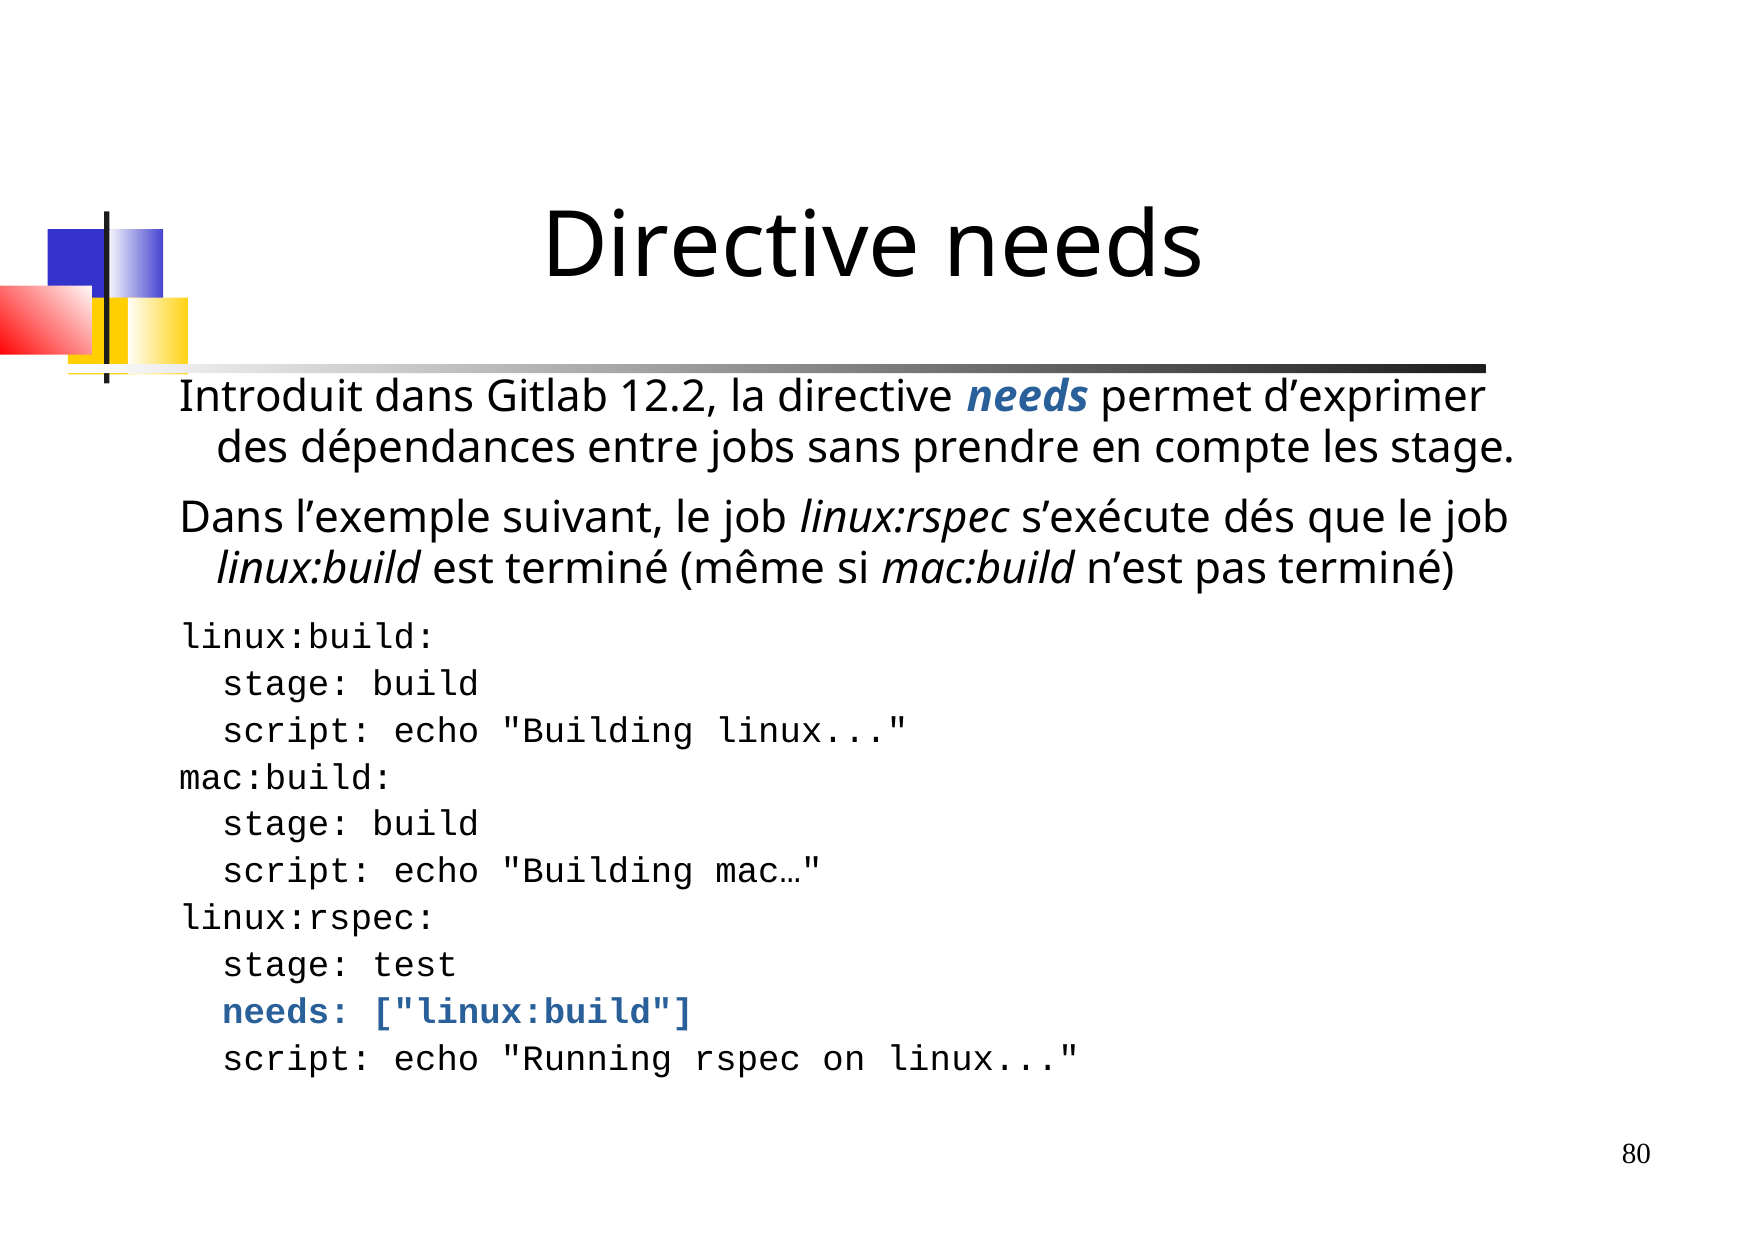

# Directive needs
Introduit dans Gitlab 12.2, la directive needs permet d’exprimer des dépendances entre jobs sans prendre en compte les stage.
Dans l’exemple suivant, le job linux:rspec s’exécute dés que le job linux:build est terminé (même si mac:build n’est pas terminé)
linux:build:
 stage: build
 script: echo "Building linux..."
mac:build:
 stage: build
 script: echo "Building mac…"
linux:rspec:
 stage: test
 needs: ["linux:build"]
 script: echo "Running rspec on linux..."